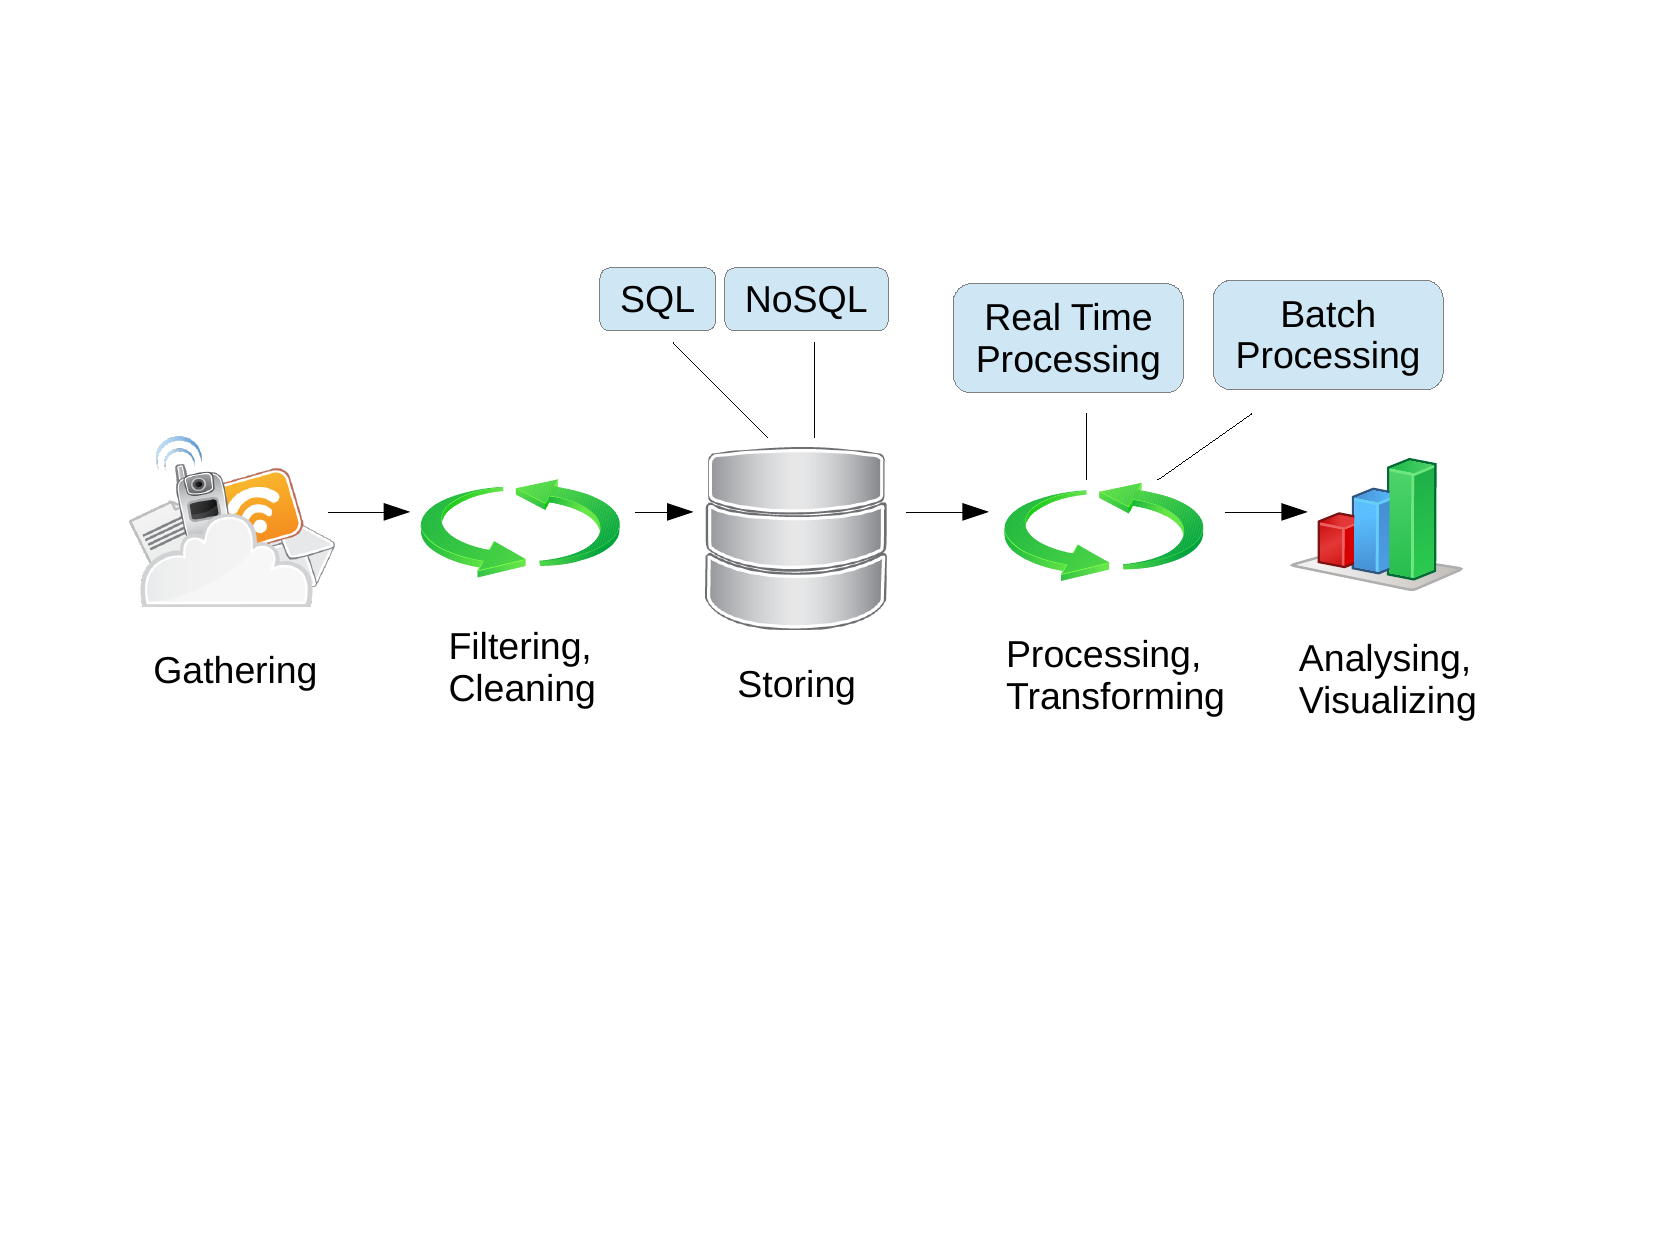

SQL
NoSQL
Batch
Processing
Real Time
Processing
Filtering,
Cleaning
Processing,
Transforming
Analysing,
Visualizing
Gathering
Storing